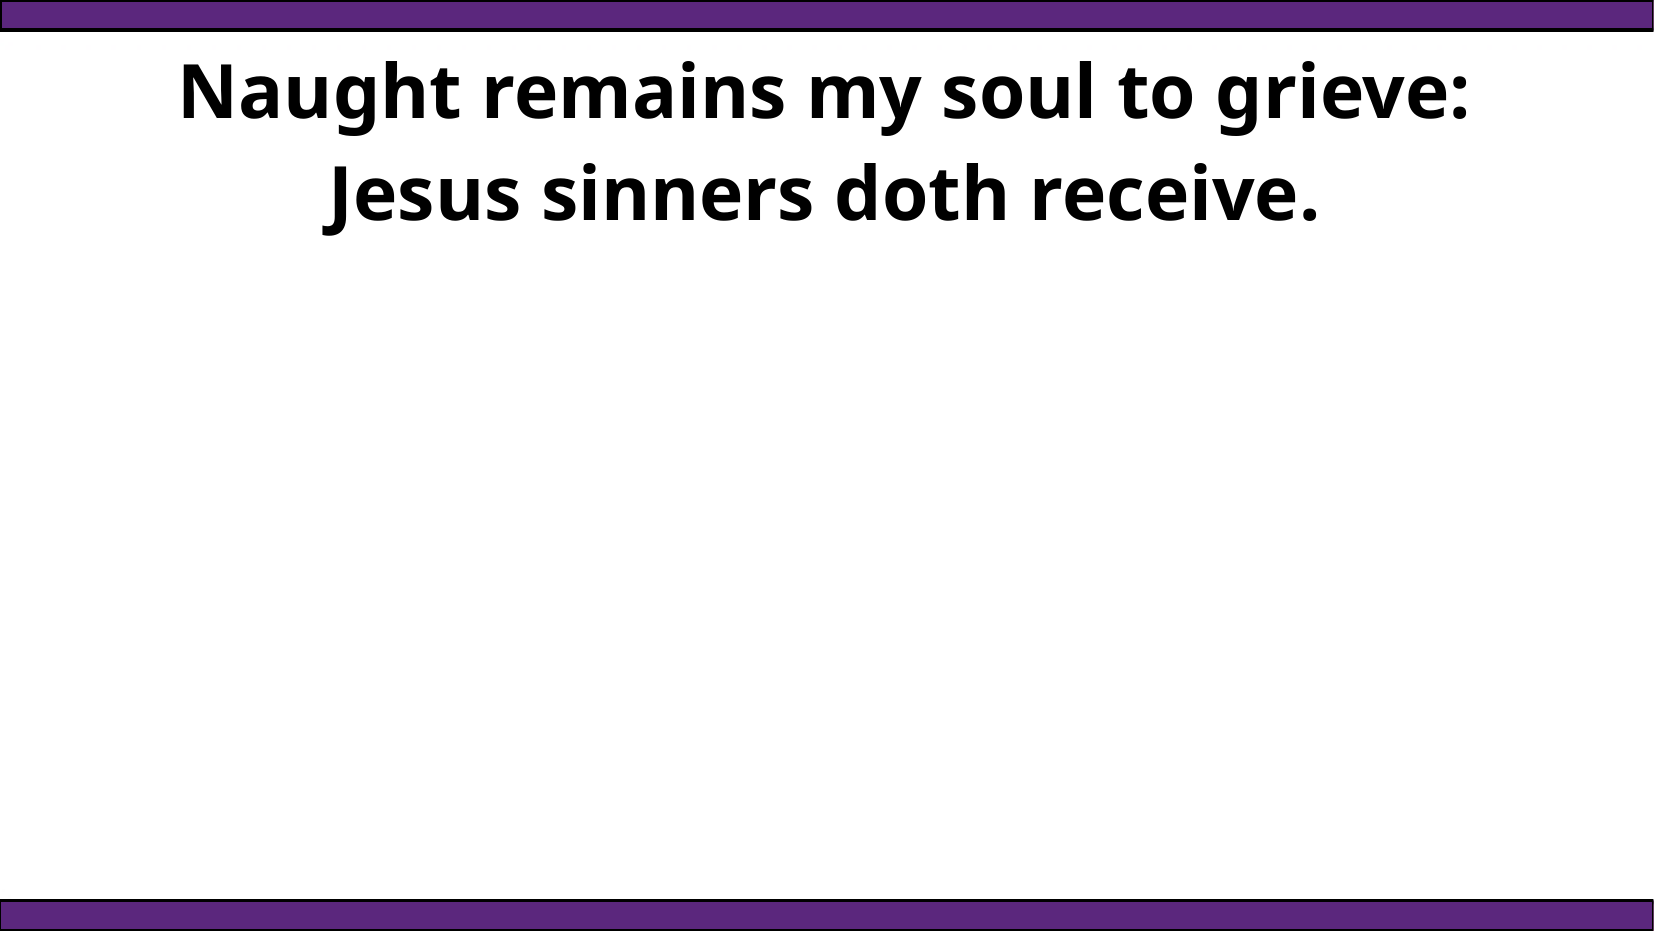

Naught remains my soul to grieve:
Jesus sinners doth receive.